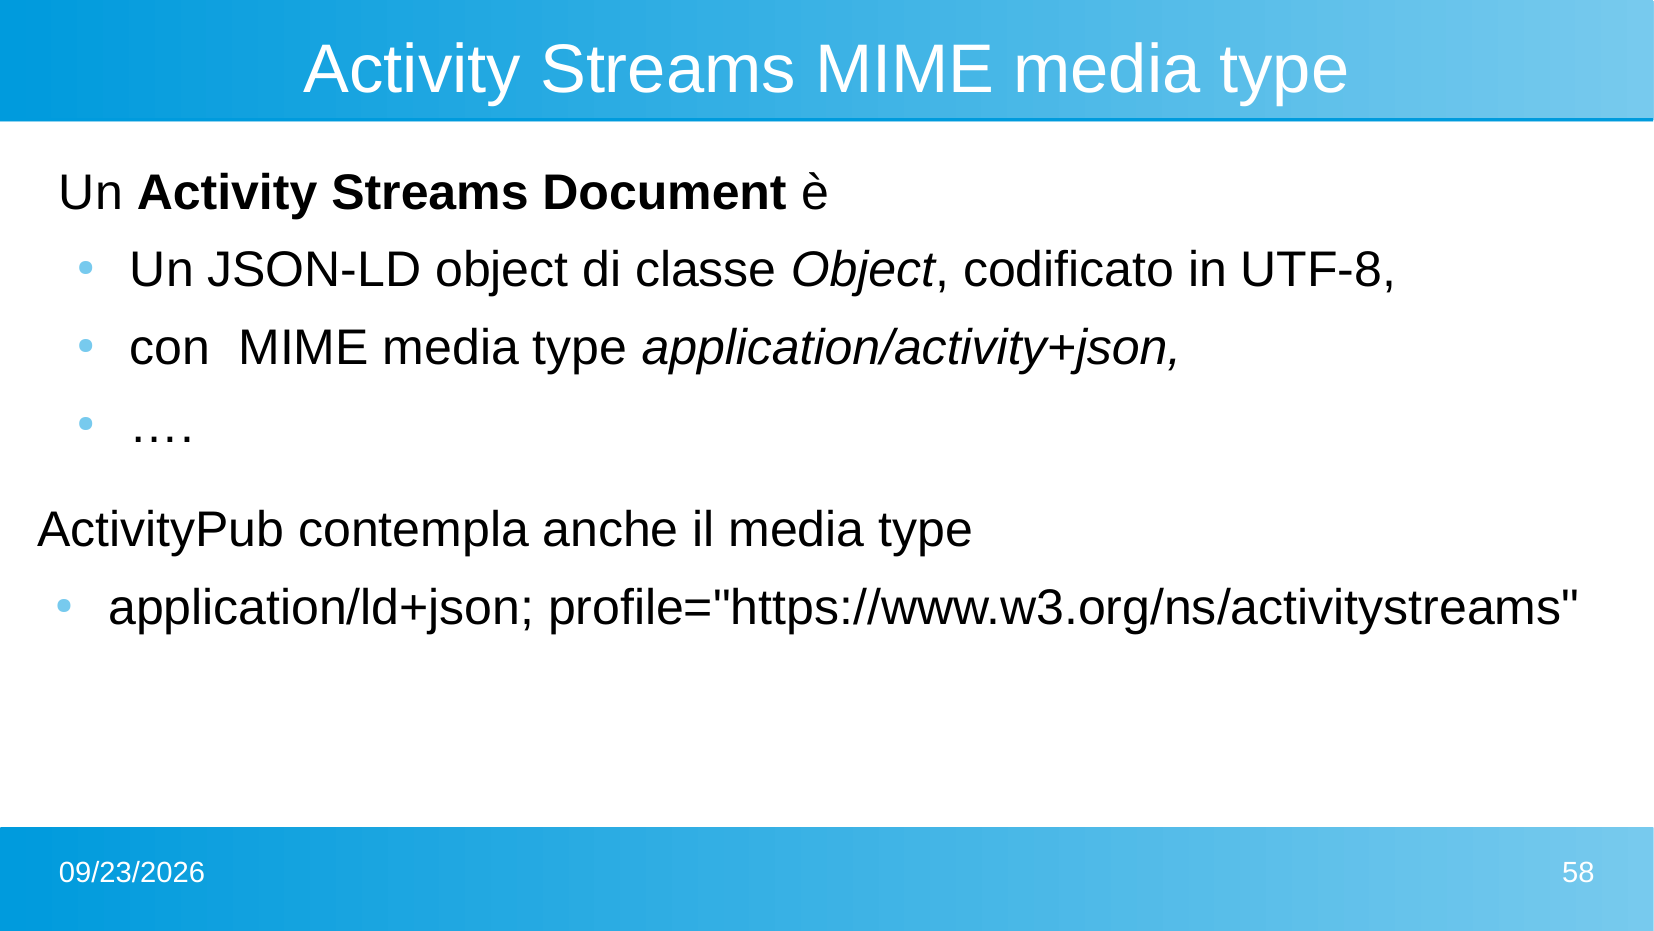

# Activity Streams MIME media type
Un Activity Streams Document è
Un JSON-LD object di classe Object, codificato in UTF-8,
con MIME media type application/activity+json,
….
ActivityPub contempla anche il media type
application/ld+json; profile="https://www.w3.org/ns/activitystreams"
58